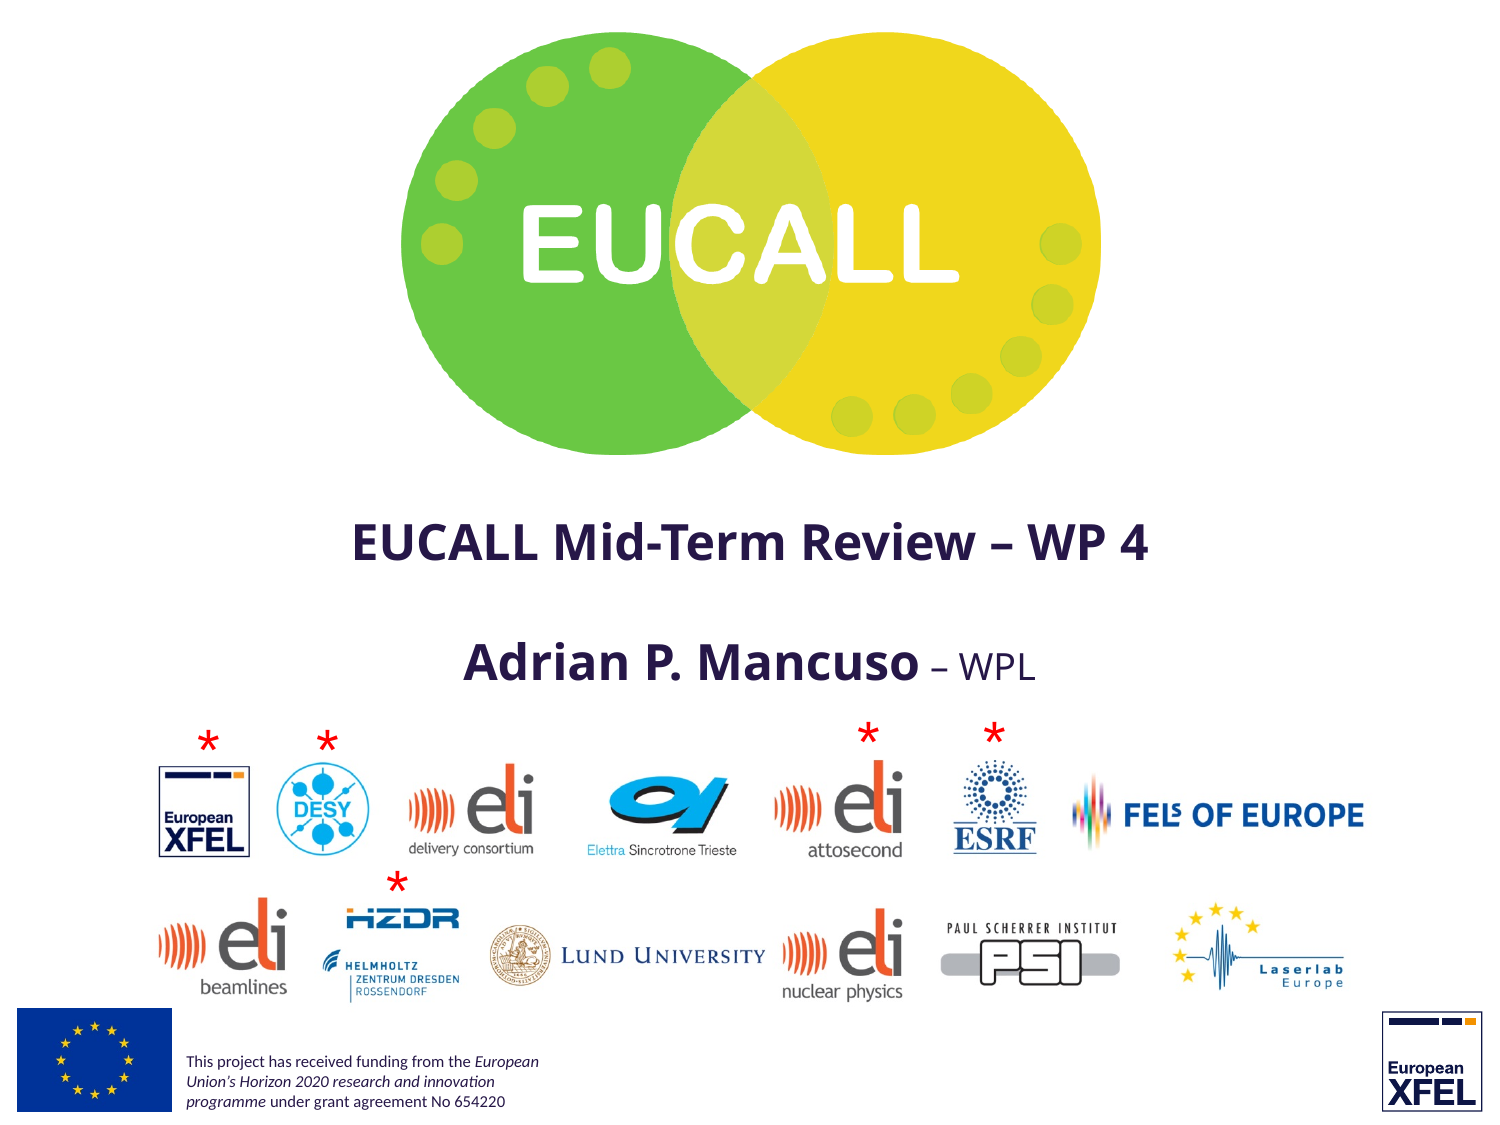

# EUCALL Mid-Term Review – WP 4 Adrian P. Mancuso – WPL
*
*
*
*
*